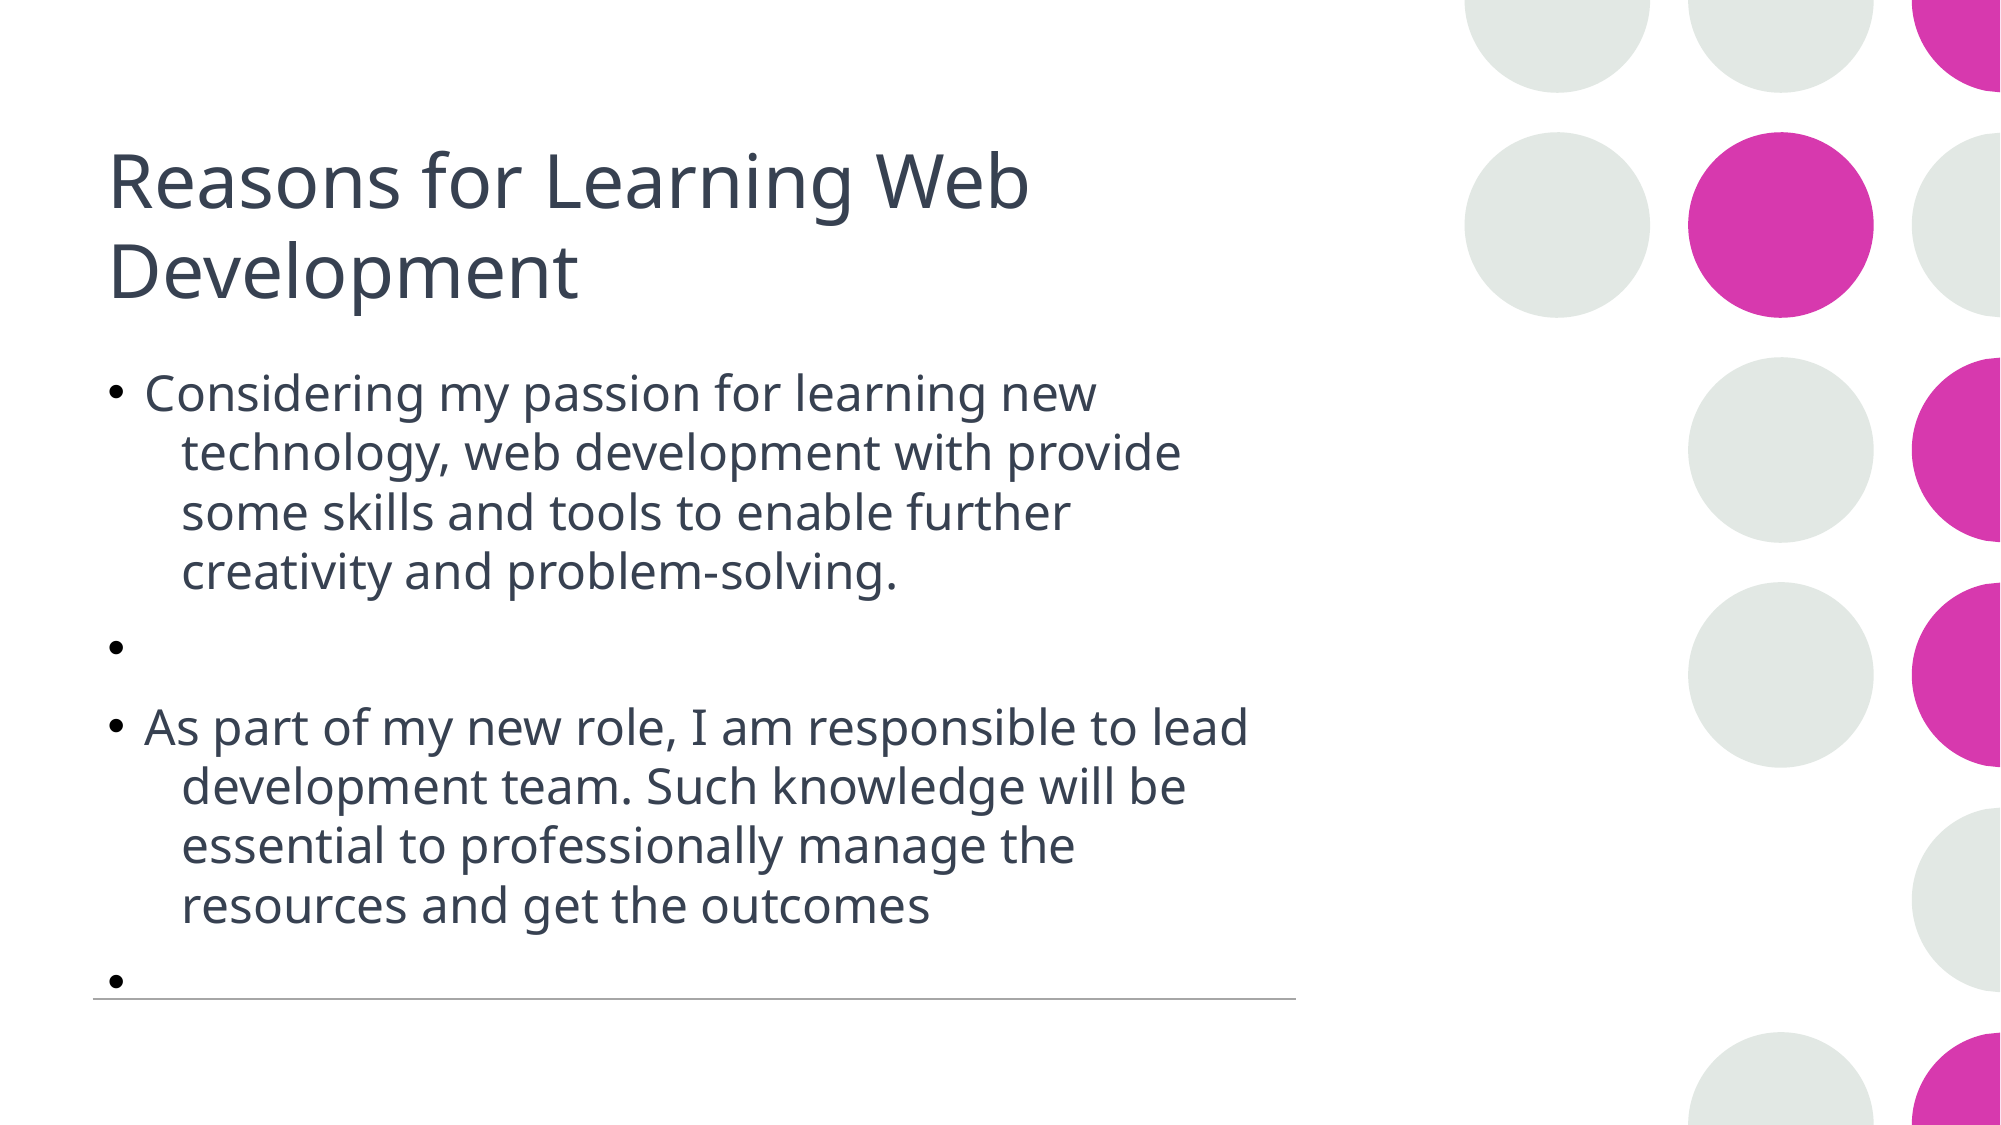

# Reasons for Learning Web Development
Considering my passion for learning new technology, web development with provide some skills and tools to enable further creativity and problem-solving.
As part of my new role, I am responsible to lead development team. Such knowledge will be essential to professionally manage the resources and get the outcomes